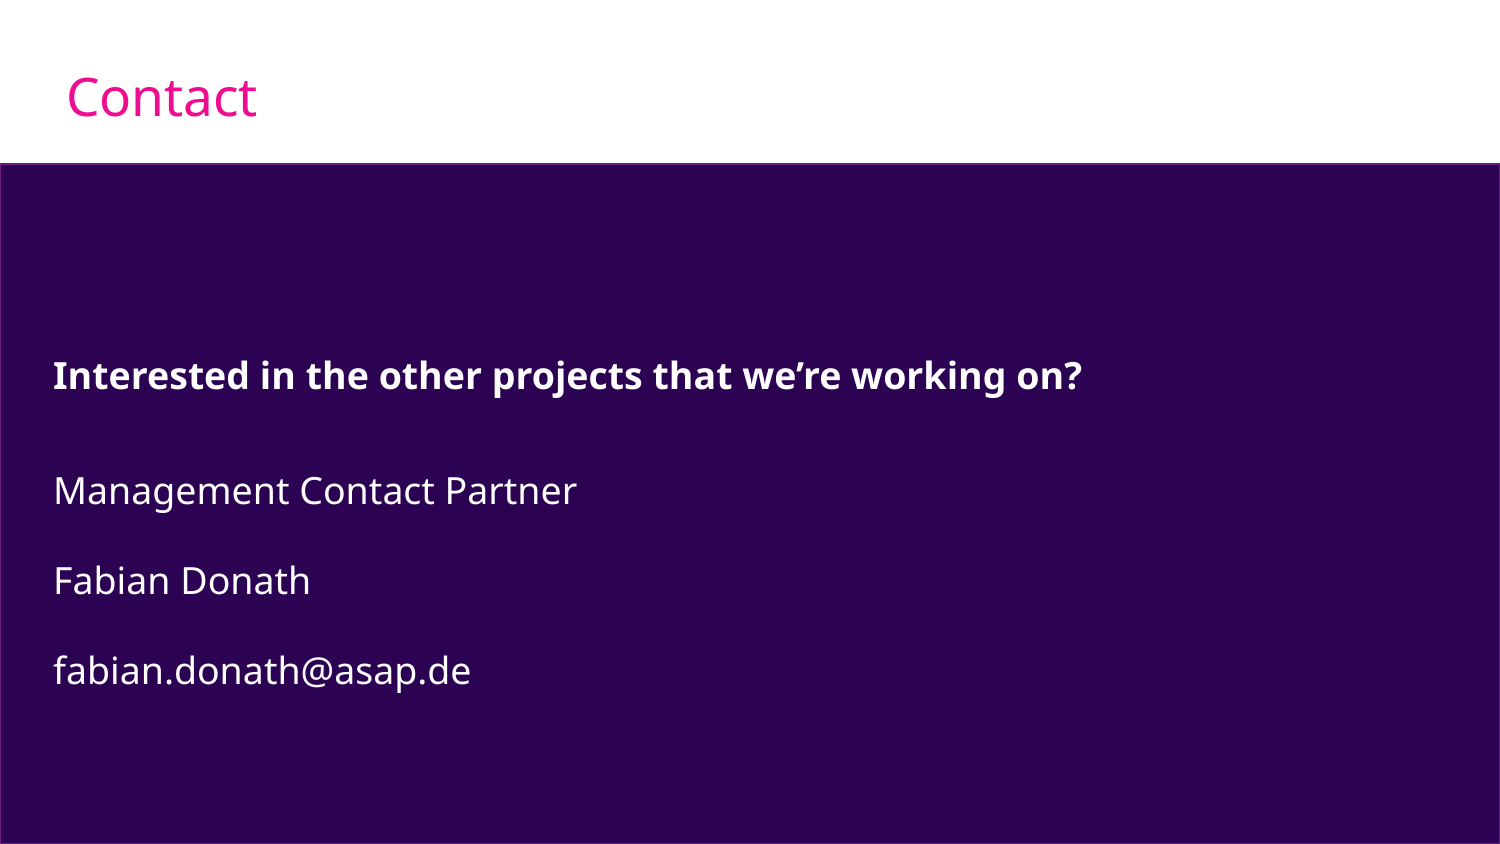

# Contact
Interested in the other projects that we’re working on?
Management Contact Partner
Fabian Donath
fabian.donath@asap.de